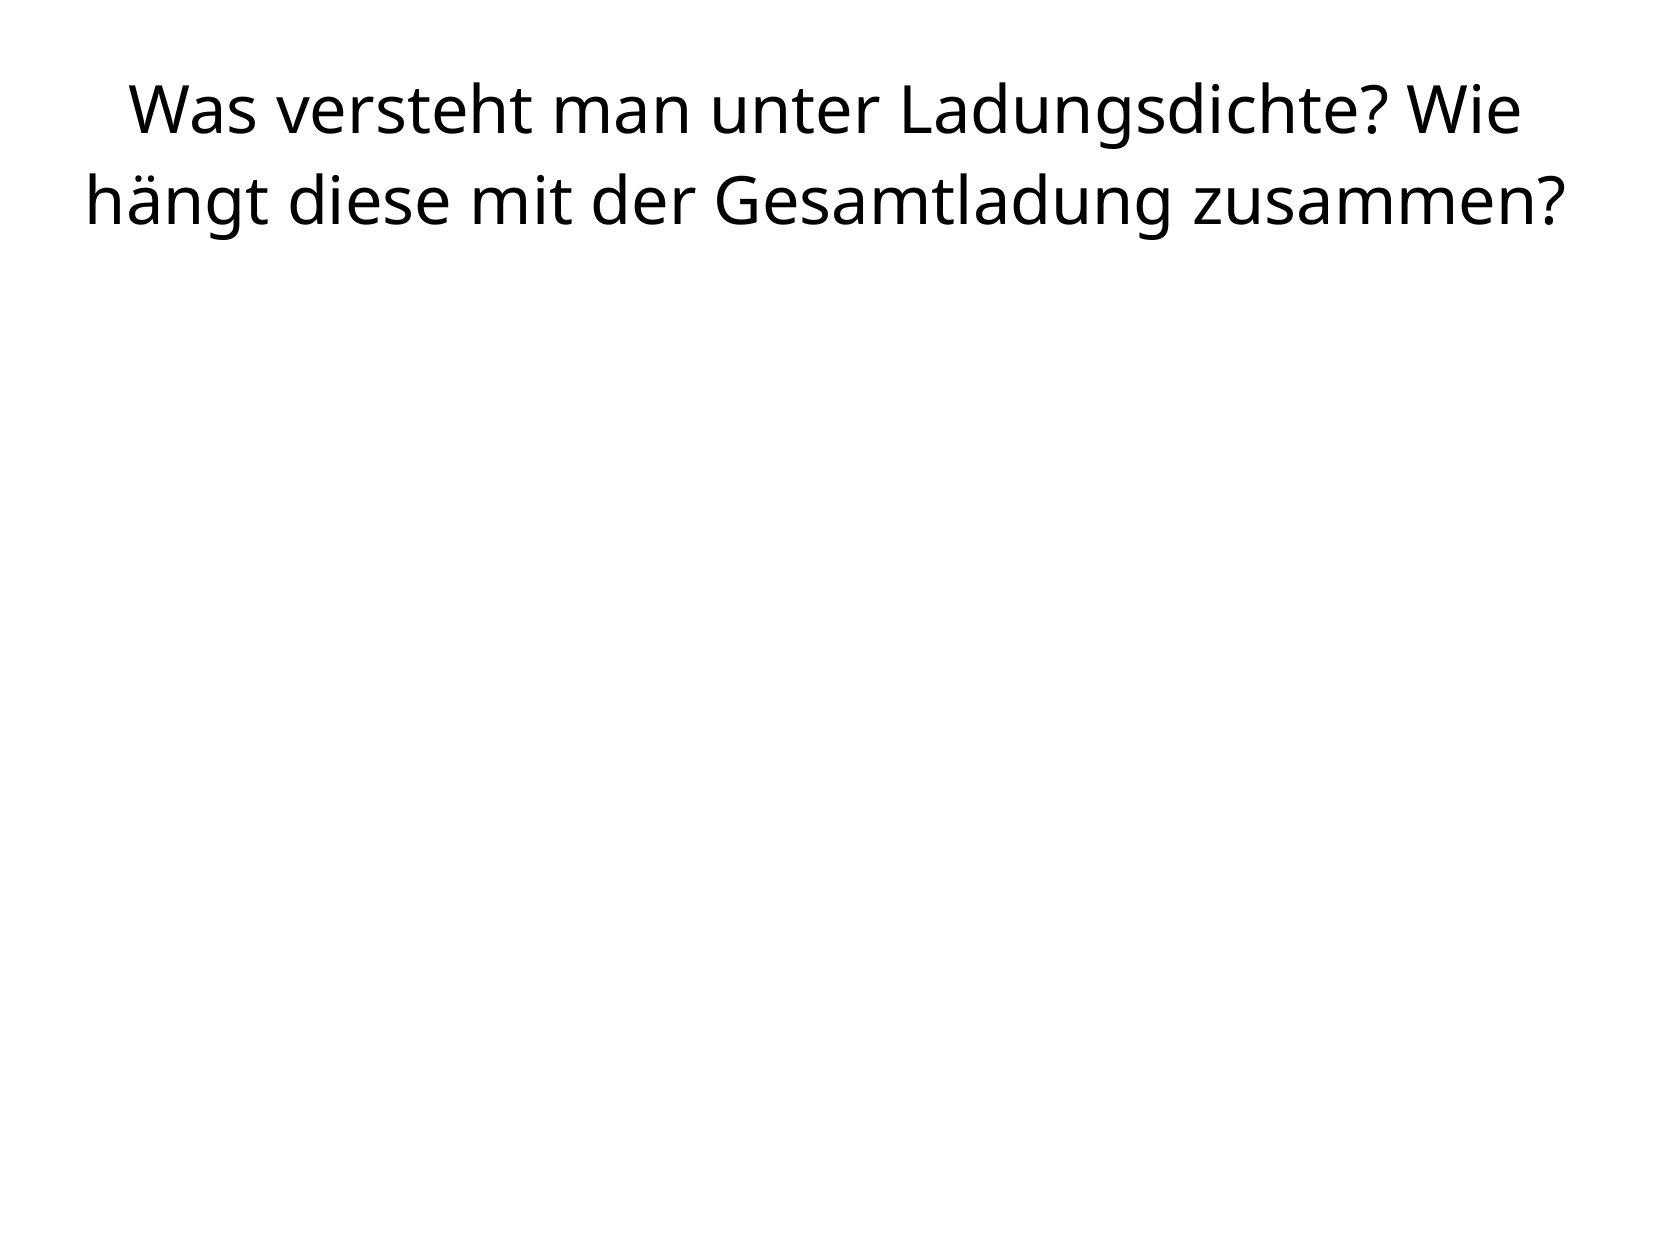

# Was versteht man unter Ladungsdichte? Wie hängt diese mit der Gesamtladung zusammen?